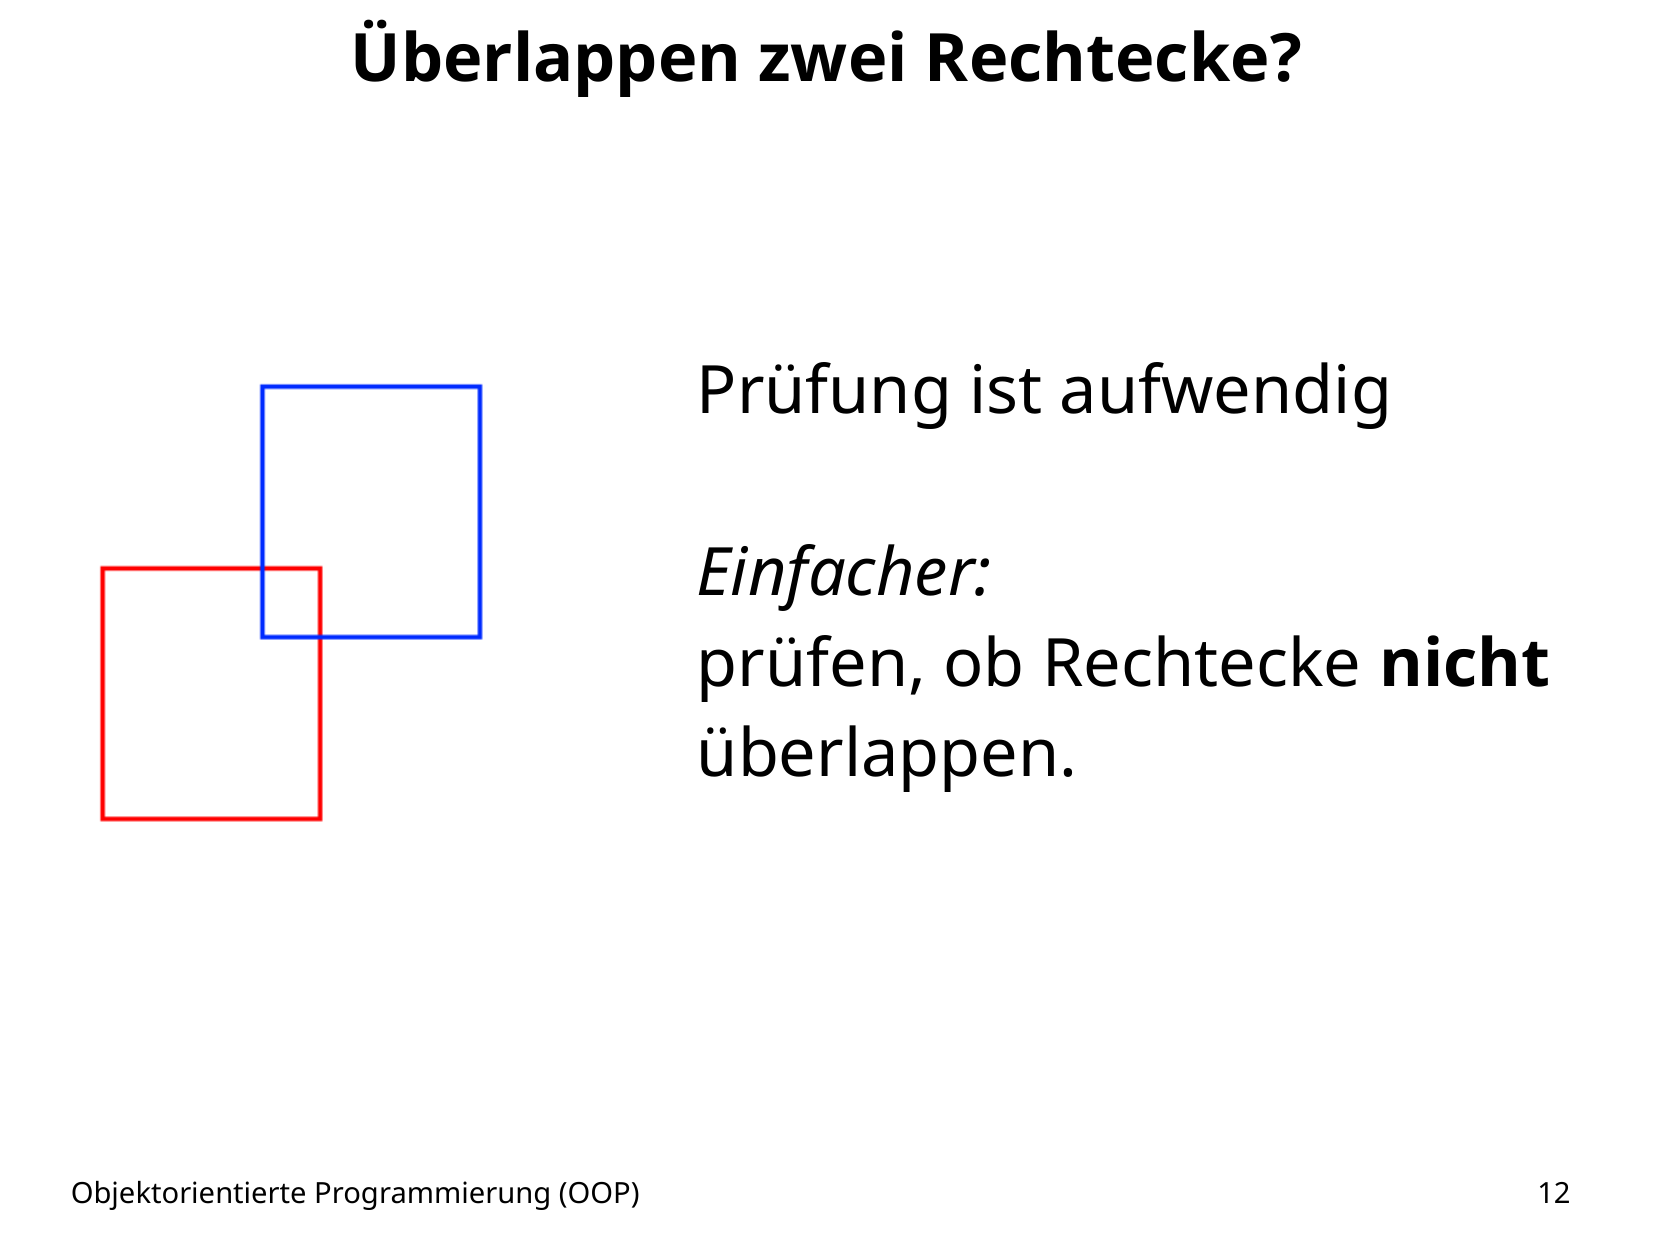

# Überlappen zwei Rechtecke?
Prüfung ist aufwendig
Einfacher:
prüfen, ob Rechtecke nicht überlappen.
Objektorientierte Programmierung (OOP)
12